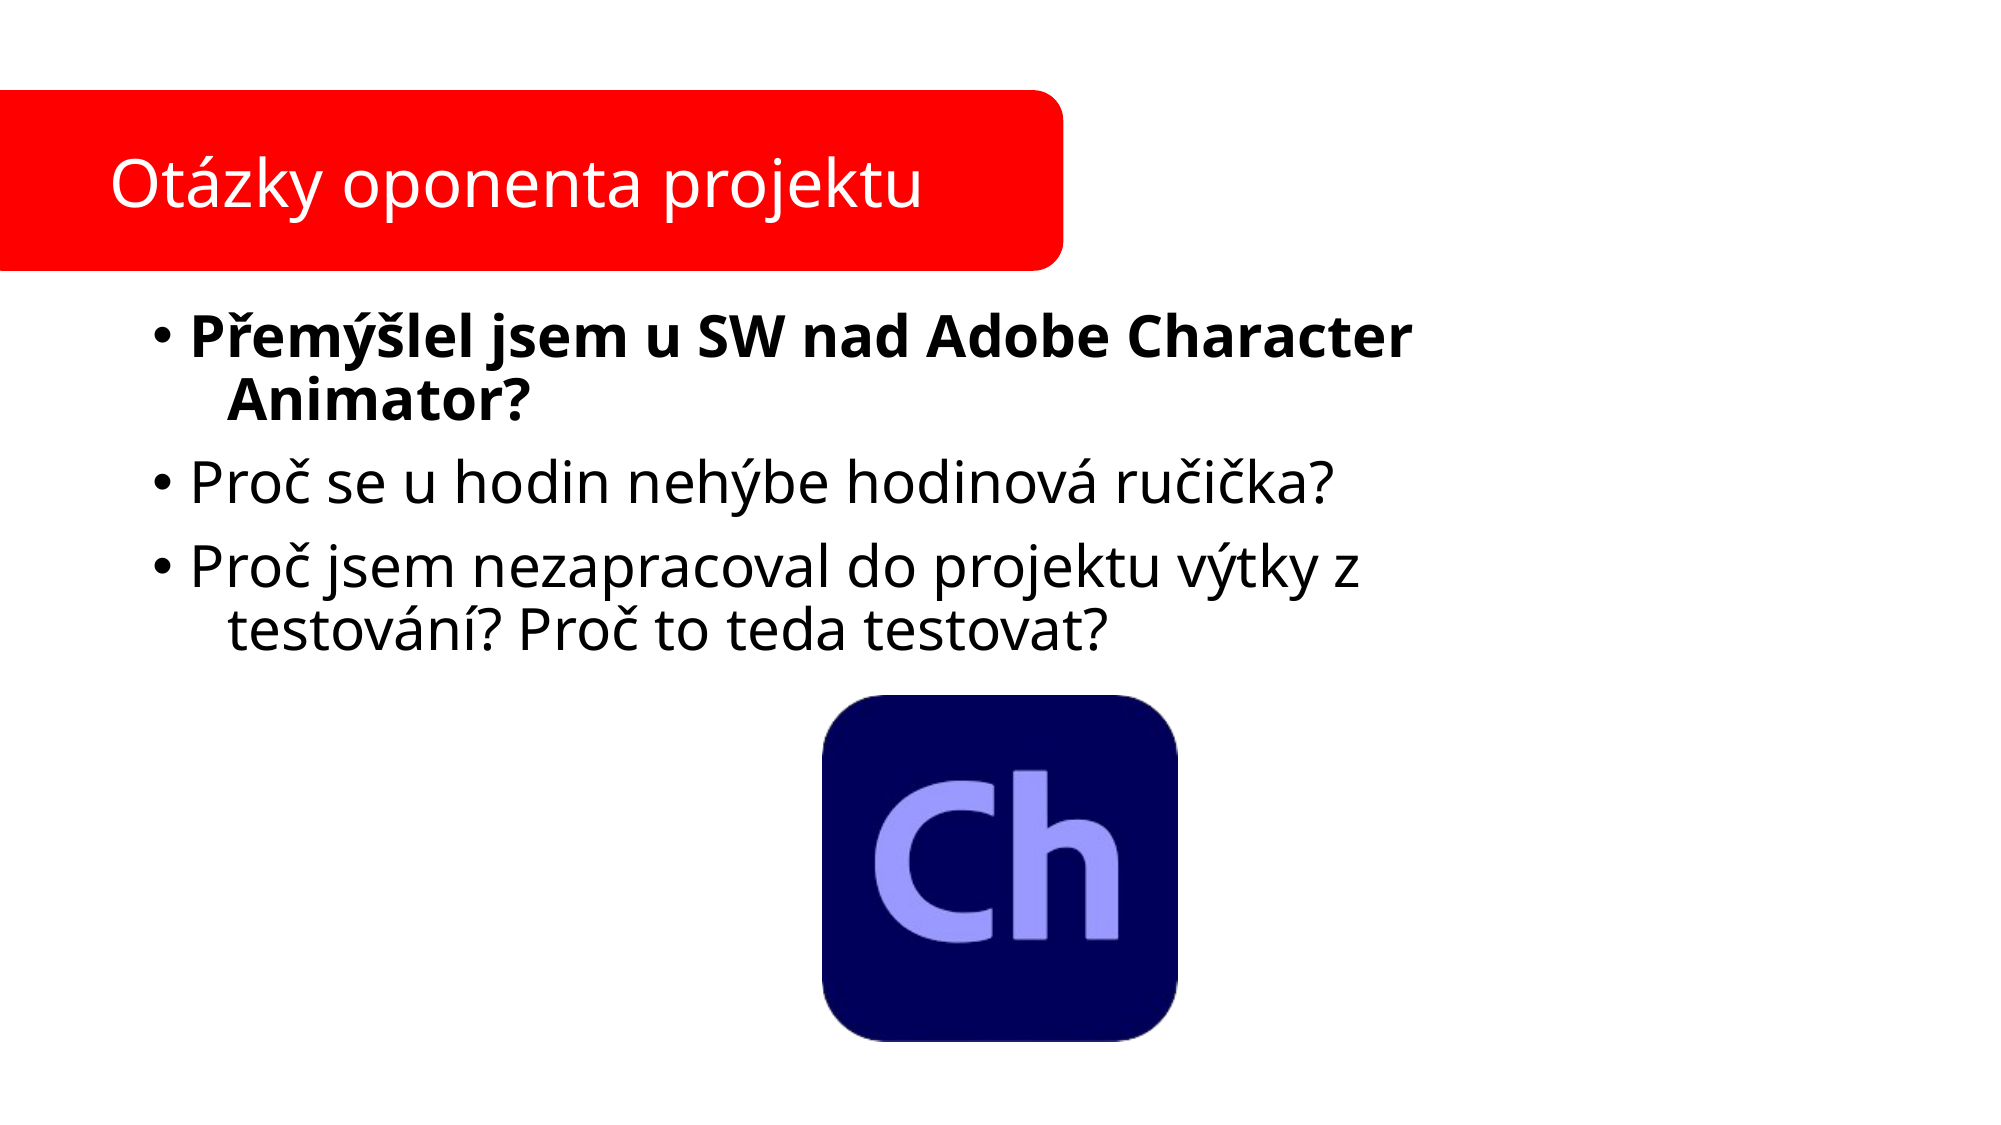

Otázky oponenta projektu
# Přemýšlel jsem u SW nad Adobe Character Animator?
Proč se u hodin nehýbe hodinová ručička?
Proč jsem nezapracoval do projektu výtky z testování? Proč to teda testovat?